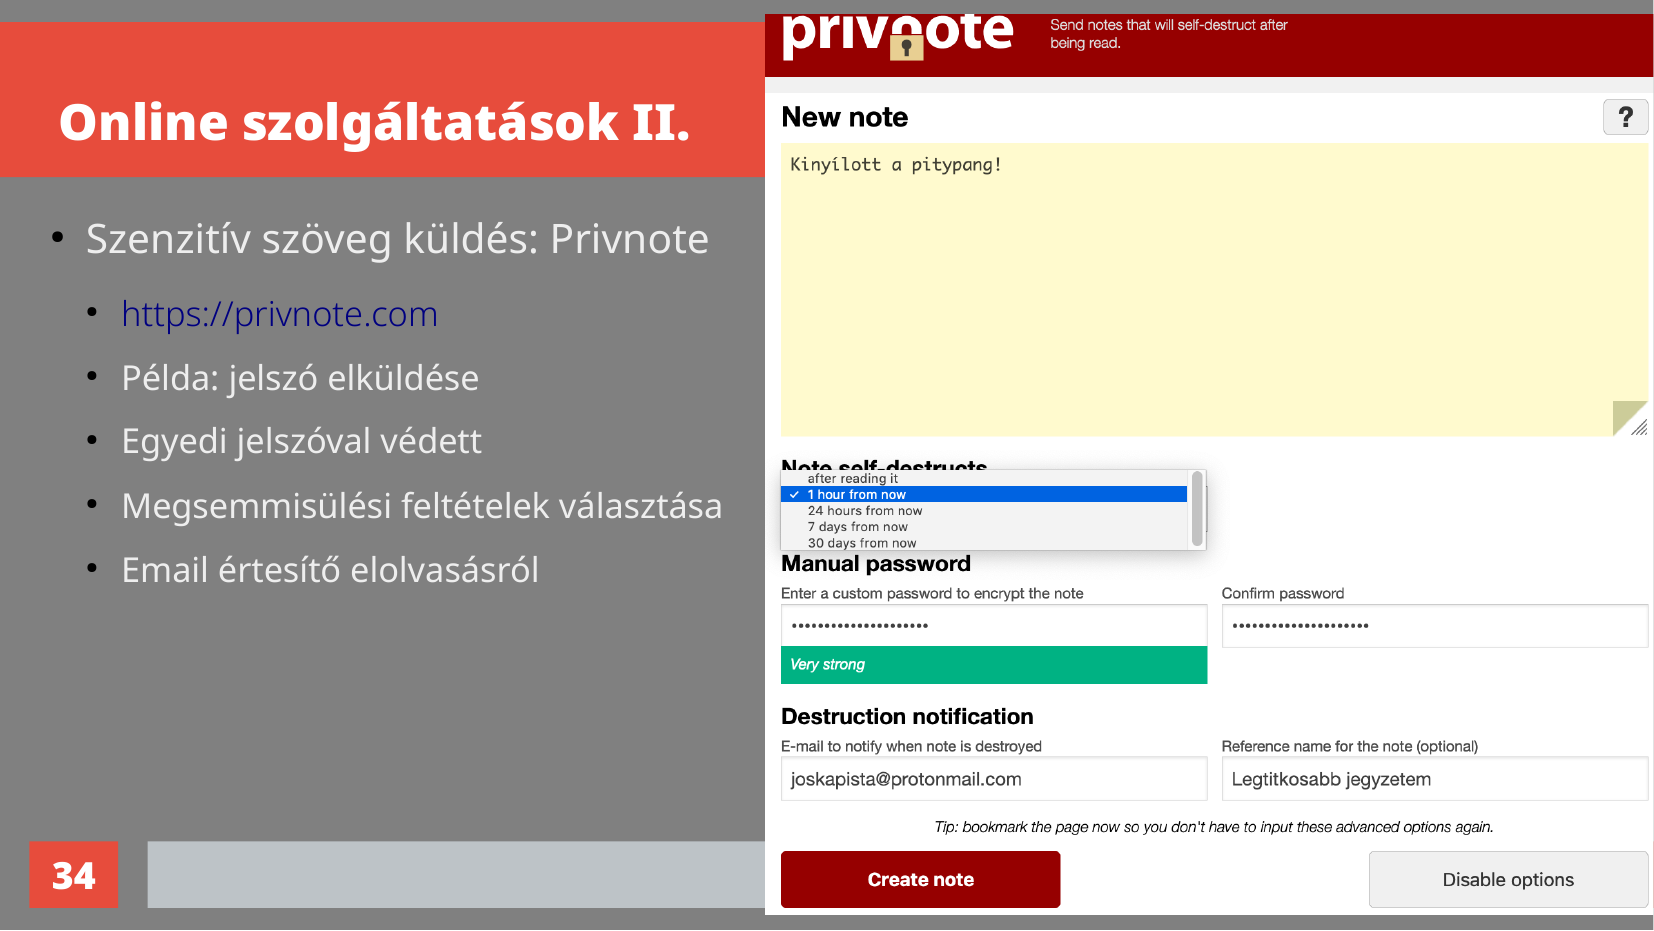

# Online szolgáltatások II.
Szenzitív szöveg küldés: Privnote
https://privnote.com
Példa: jelszó elküldése
Egyedi jelszóval védett
Megsemmisülési feltételek választása
Email értesítő elolvasásról
34